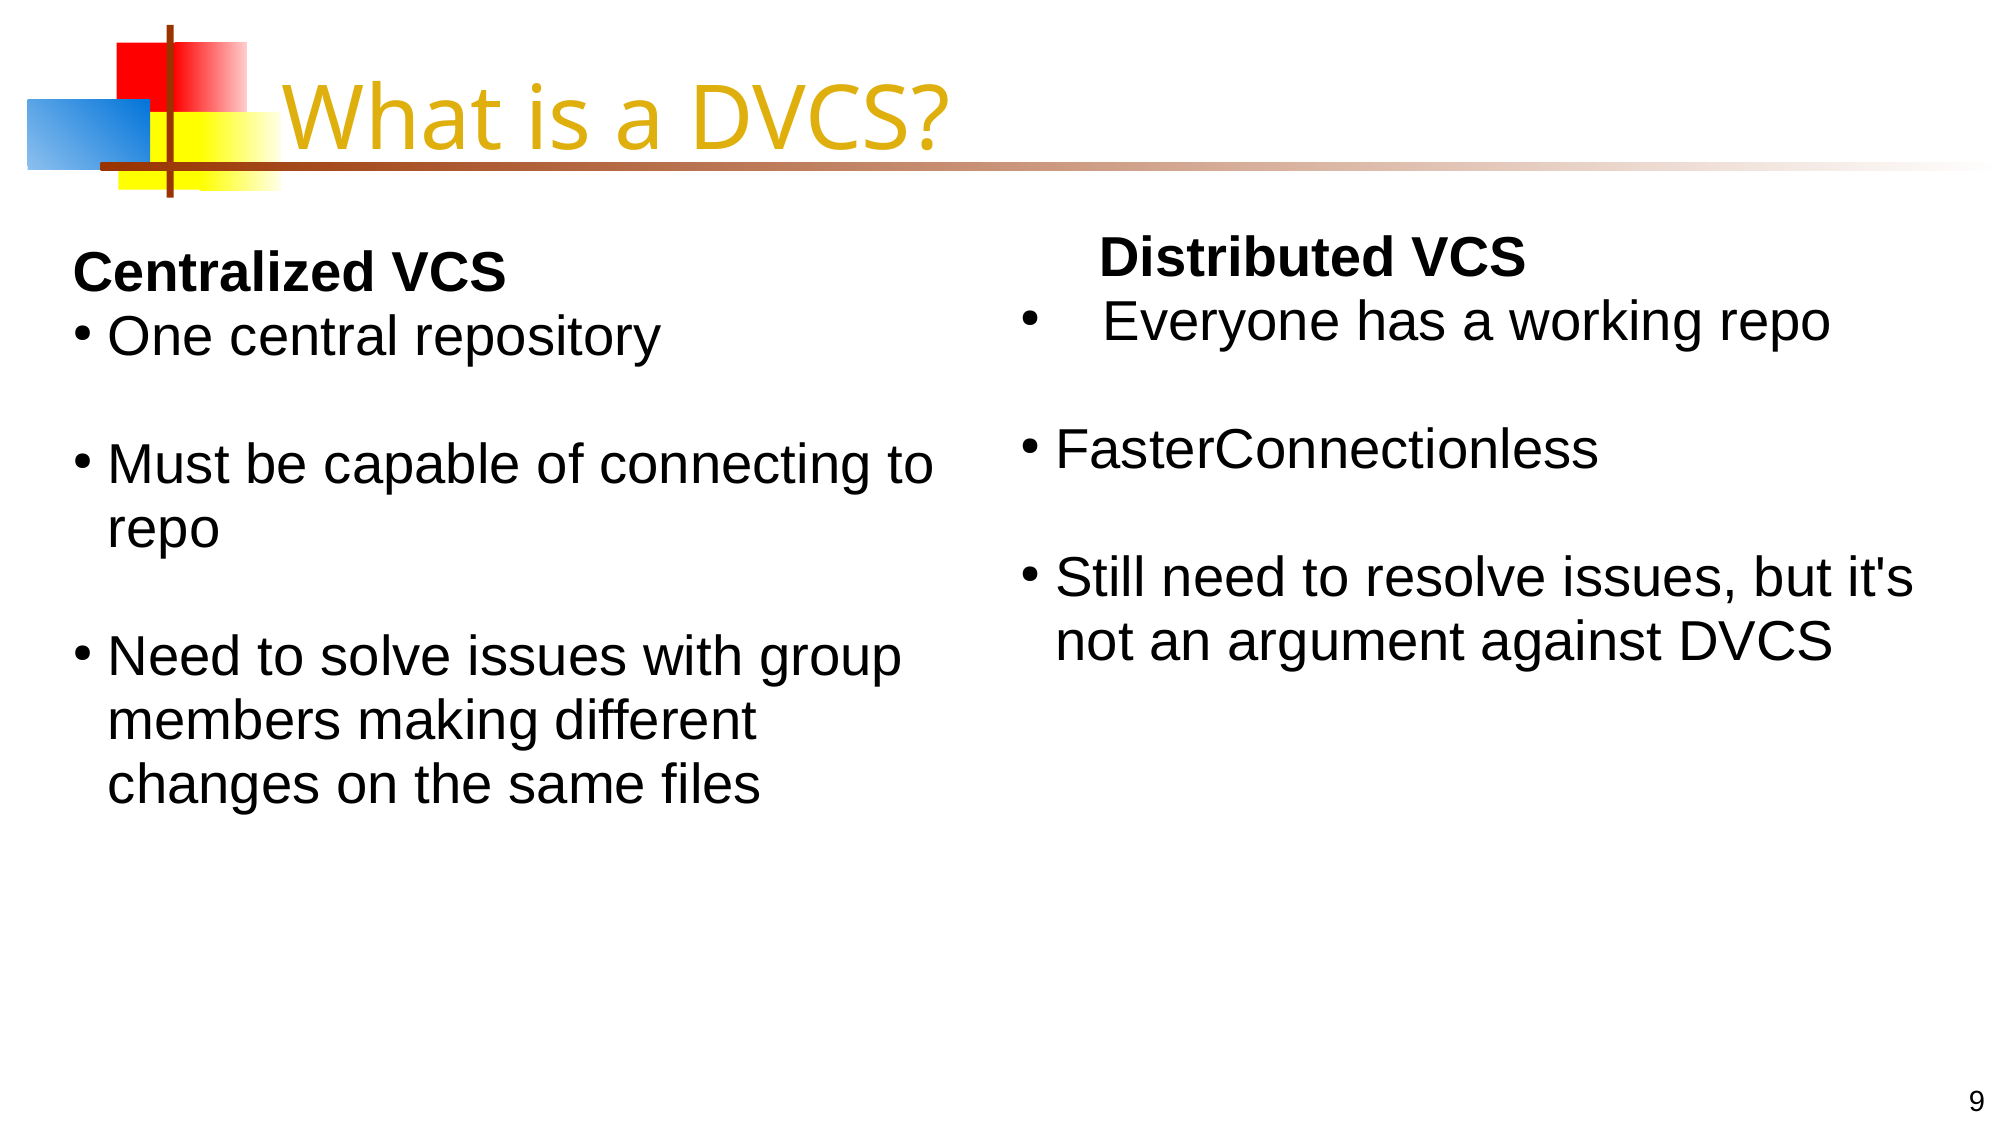

# What is a DVCS?
 Distributed VCS
 Everyone has a working repo
FasterConnectionless
Still need to resolve issues, but it's not an argument against DVCS﻿
Centralized VCS
One central repository
Must be capable of connecting to repo
Need to solve issues with group members making different changes on the same files